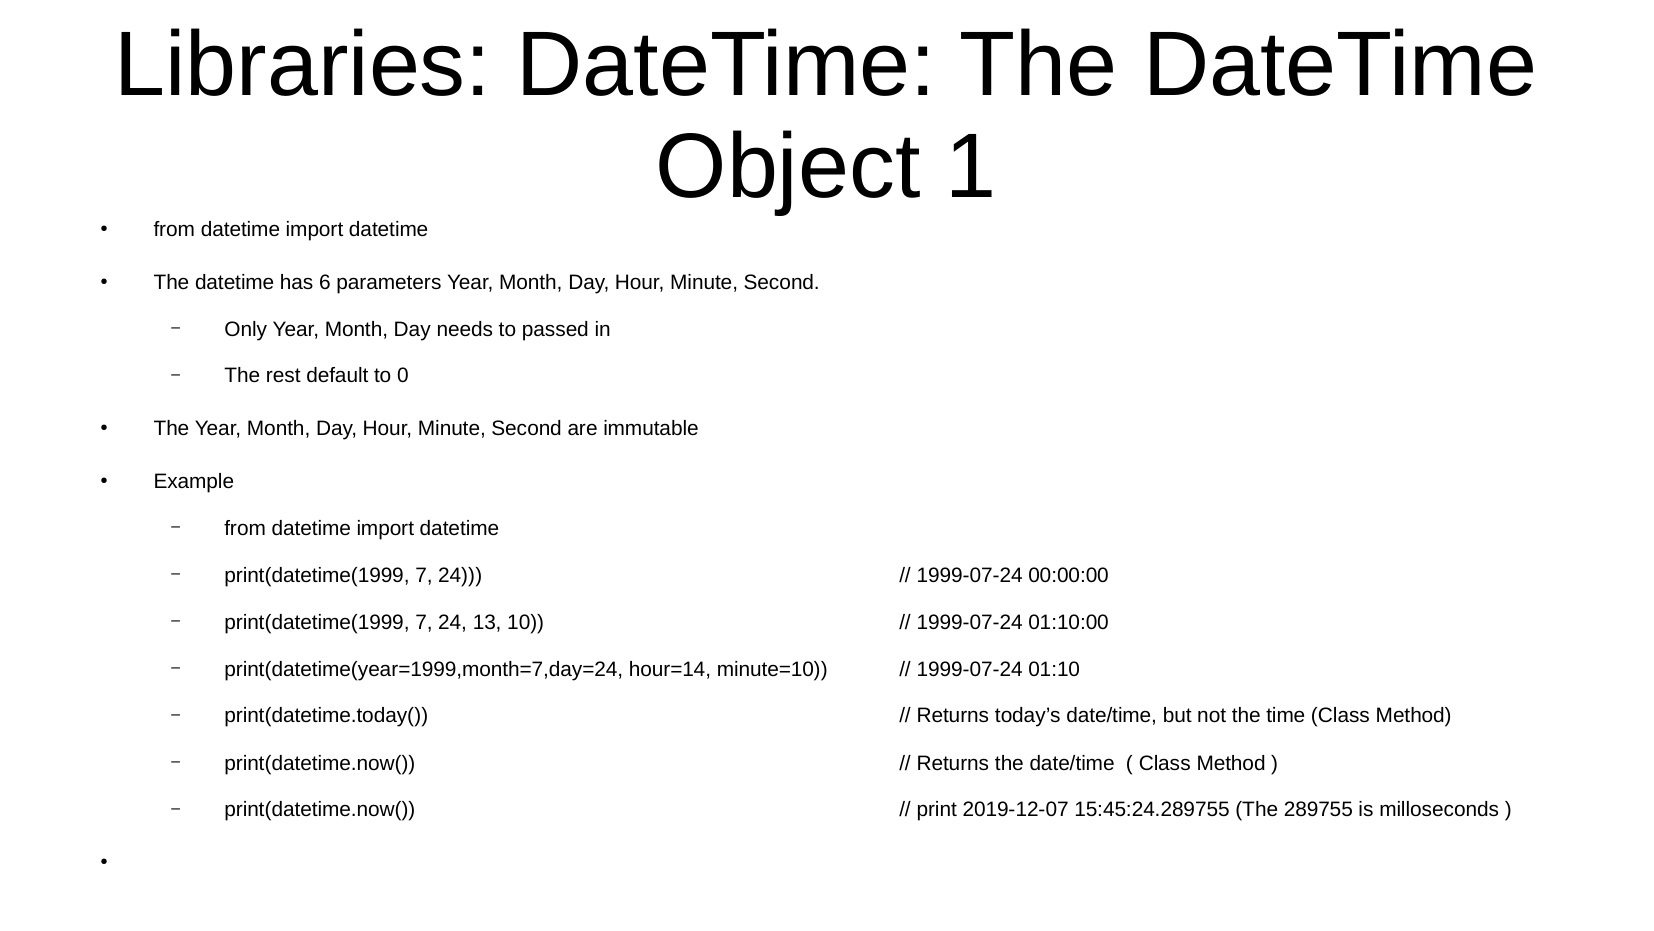

# Libraries: DateTime: The DateTime Object 1
from datetime import datetime
The datetime has 6 parameters Year, Month, Day, Hour, Minute, Second.
Only Year, Month, Day needs to passed in
The rest default to 0
The Year, Month, Day, Hour, Minute, Second are immutable
Example
from datetime import datetime
print(datetime(1999, 7, 24)))						// 1999-07-24 00:00:00
print(datetime(1999, 7, 24, 13, 10))					// 1999-07-24 01:10:00
print(datetime(year=1999,month=7,day=24, hour=14, minute=10))	// 1999-07-24 01:10
print(datetime.today())							// Returns today’s date/time, but not the time (Class Method)
print(datetime.now())							// Returns the date/time ( Class Method )
print(datetime.now())							// print 2019-12-07 15:45:24.289755 (The 289755 is milloseconds )